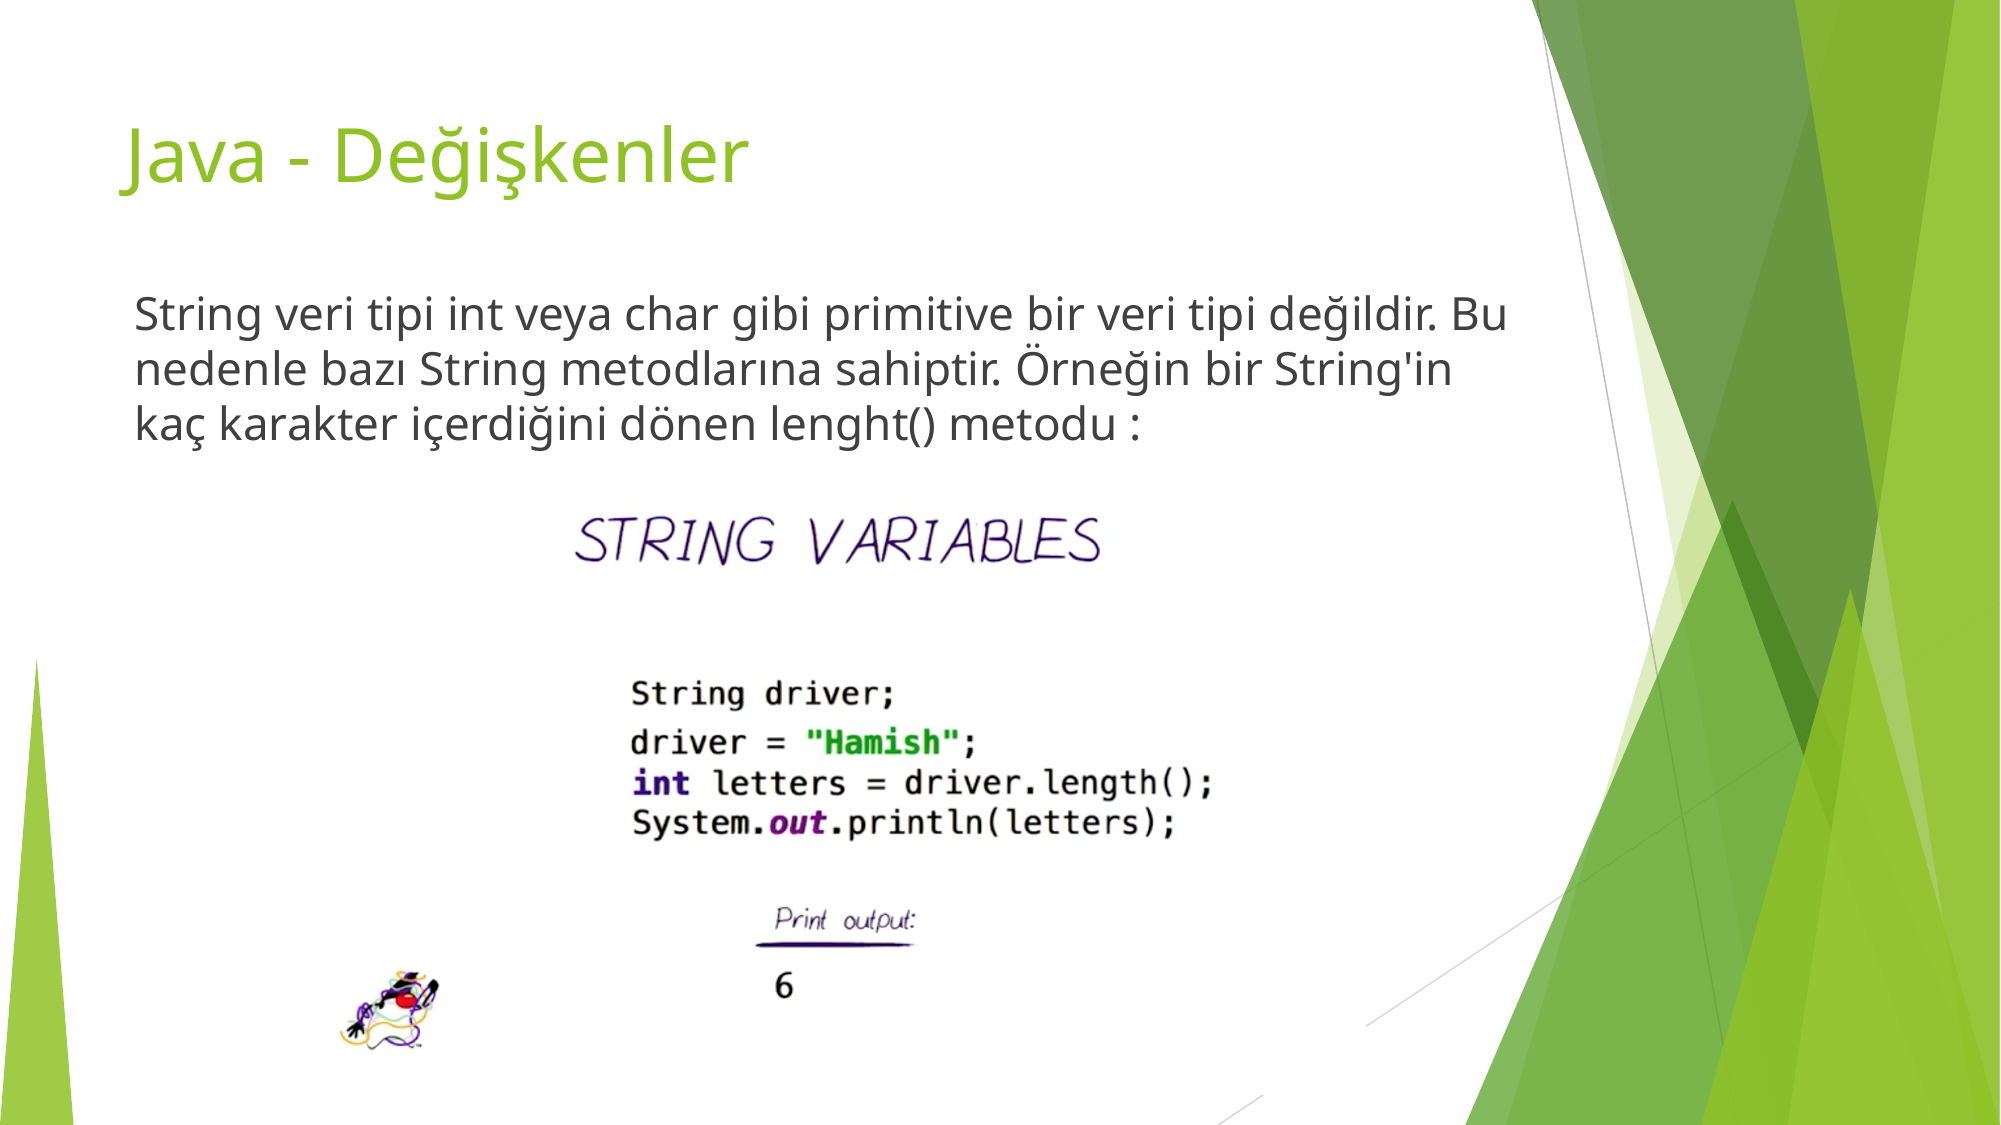

# Java - Değişkenler
String veri tipi int veya char gibi primitive bir veri tipi değildir. Bu nedenle bazı String metodlarına sahiptir. Örneğin bir String'in kaç karakter içerdiğini dönen lenght() metodu :